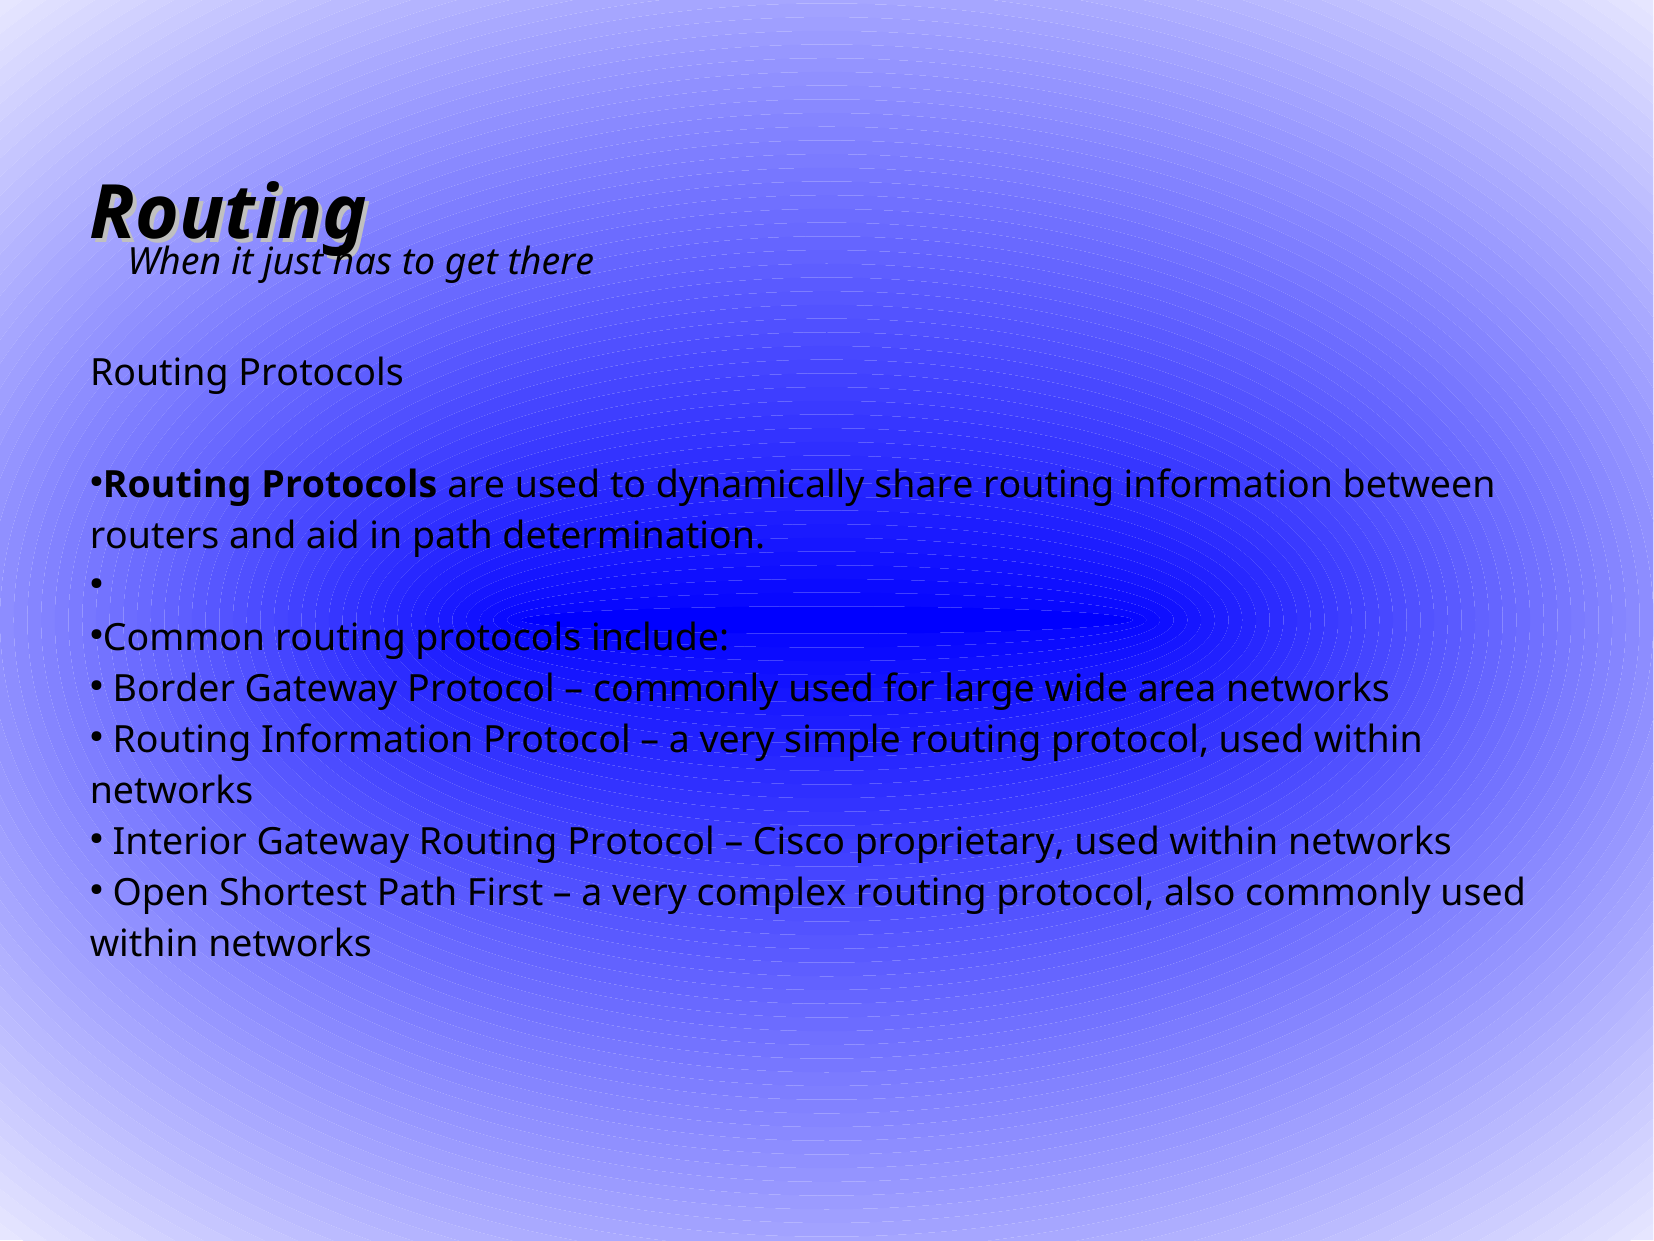

Routing
When it just has to get there
Routing Protocols
Routing Protocols are used to dynamically share routing information between routers and aid in path determination.
Common routing protocols include:
 Border Gateway Protocol – commonly used for large wide area networks
 Routing Information Protocol – a very simple routing protocol, used within networks
 Interior Gateway Routing Protocol – Cisco proprietary, used within networks
 Open Shortest Path First – a very complex routing protocol, also commonly used within networks